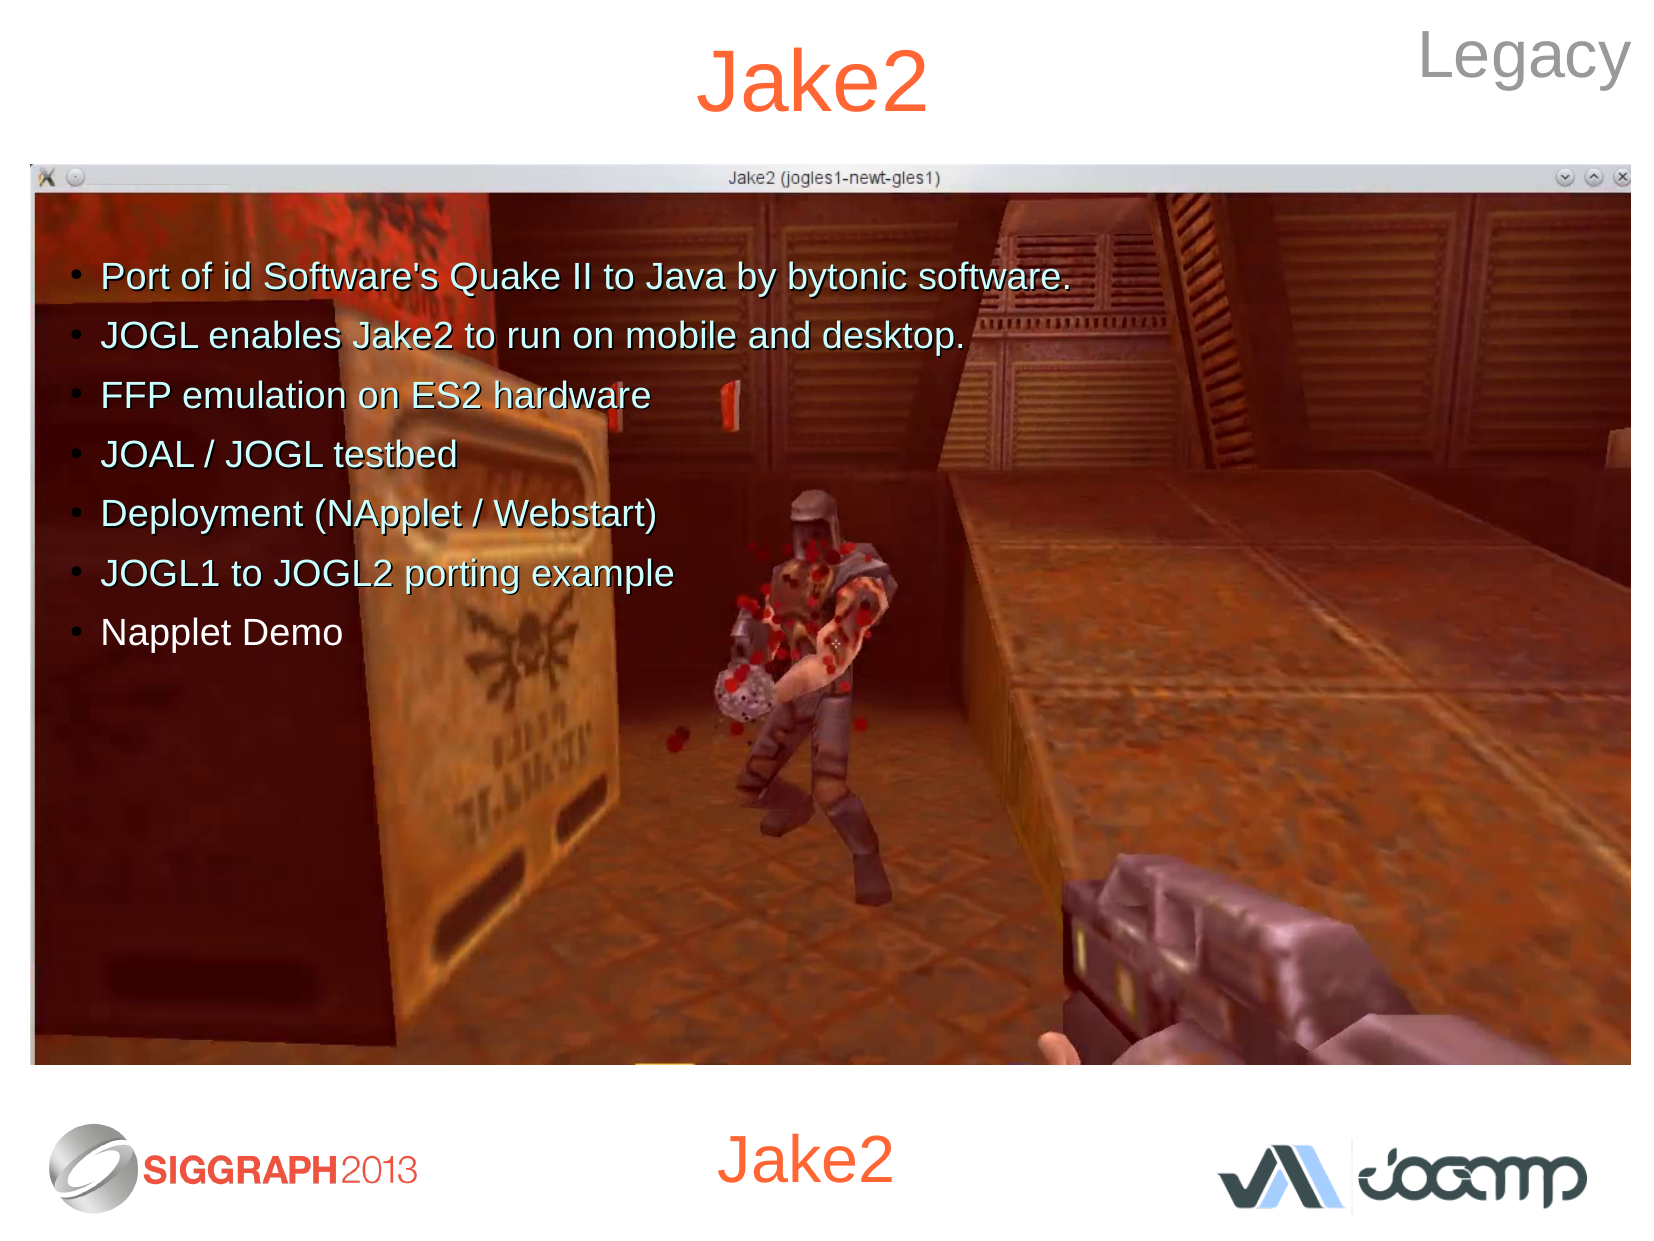

Legacy
# Jake2
Port of id Software's Quake II to Java by bytonic software.
JOGL enables Jake2 to run on mobile and desktop.
FFP emulation on ES2 hardware
JOAL / JOGL testbed
Deployment (NApplet / Webstart)
JOGL1 to JOGL2 porting example
Napplet Demo
Jake2